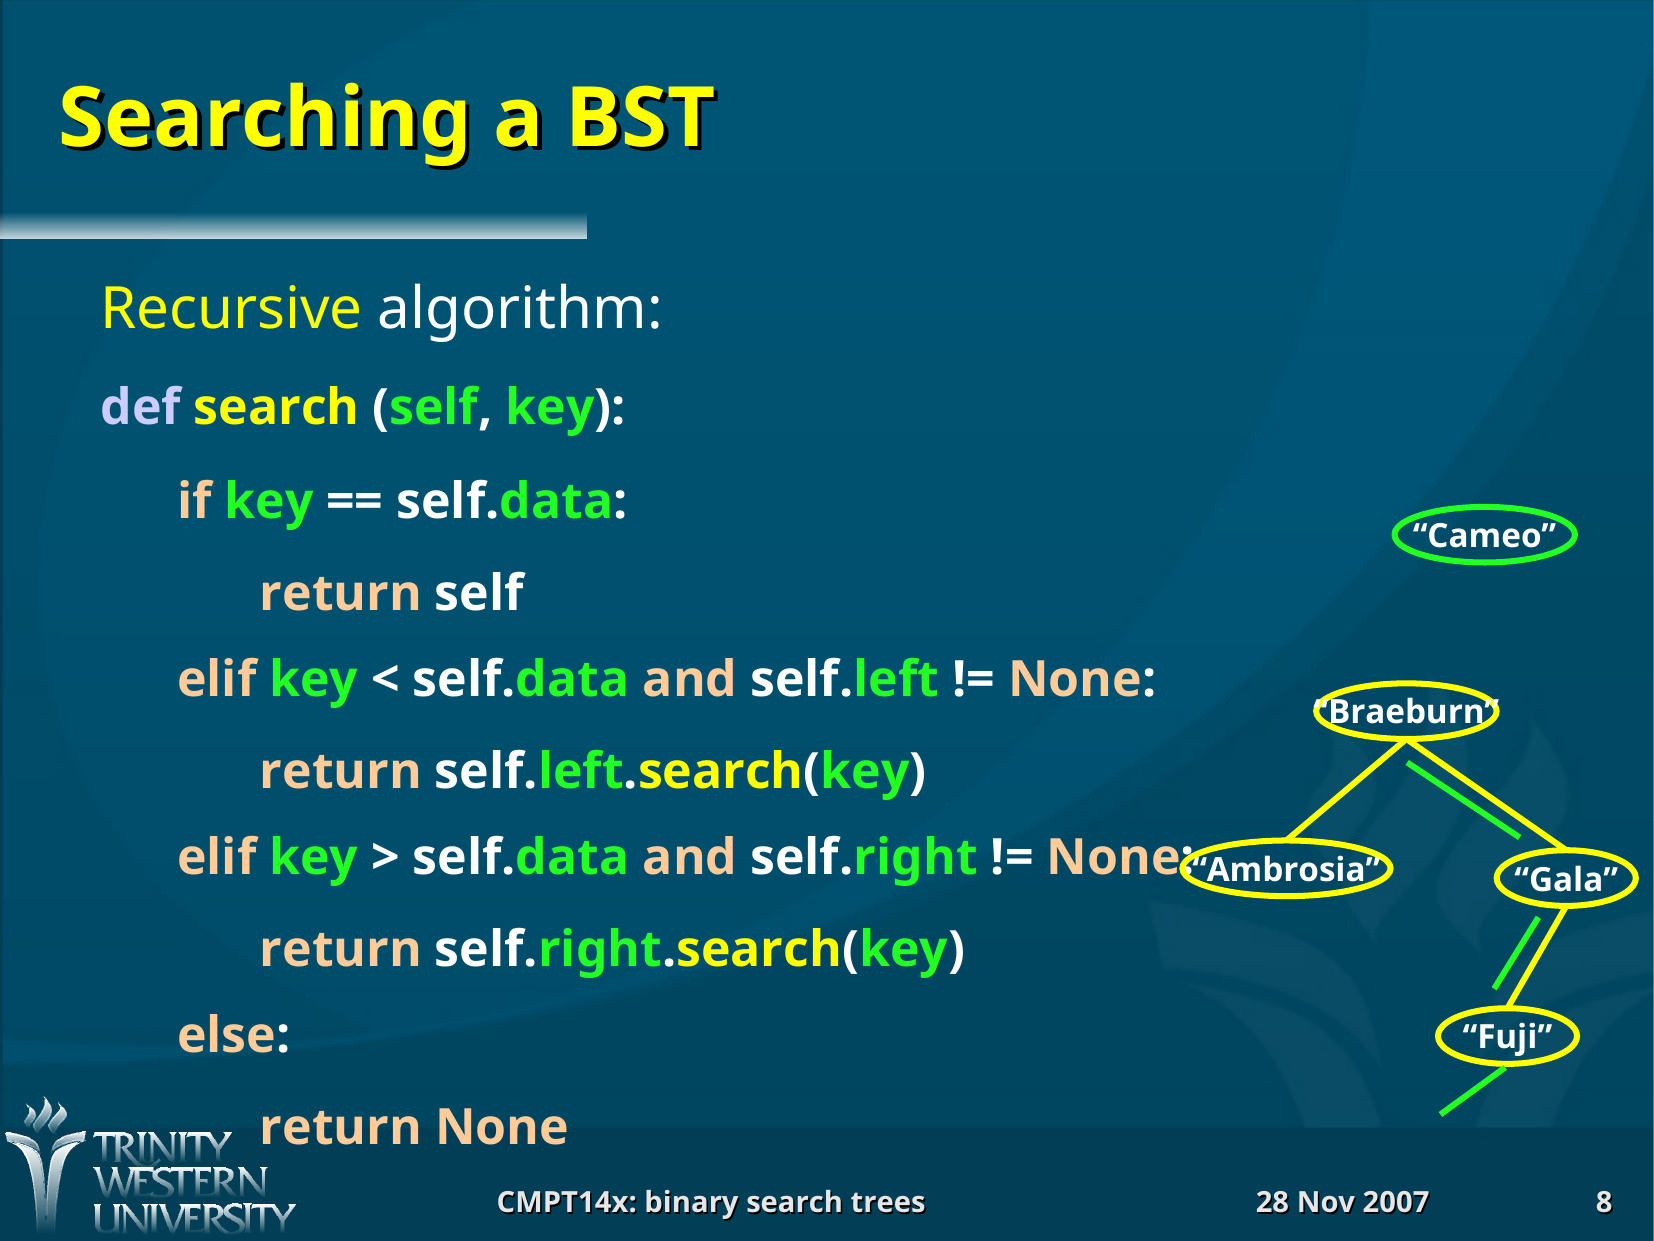

# Searching a BST
Recursive algorithm:
def search (self, key):
if key == self.data:
return self
elif key < self.data and self.left != None:
return self.left.search(key)
elif key > self.data and self.right != None:
return self.right.search(key)
else:
return None
“Cameo”
“Braeburn”
“Ambrosia”
“Gala”
“Fuji”
CMPT14x: binary search trees
28 Nov 2007
8